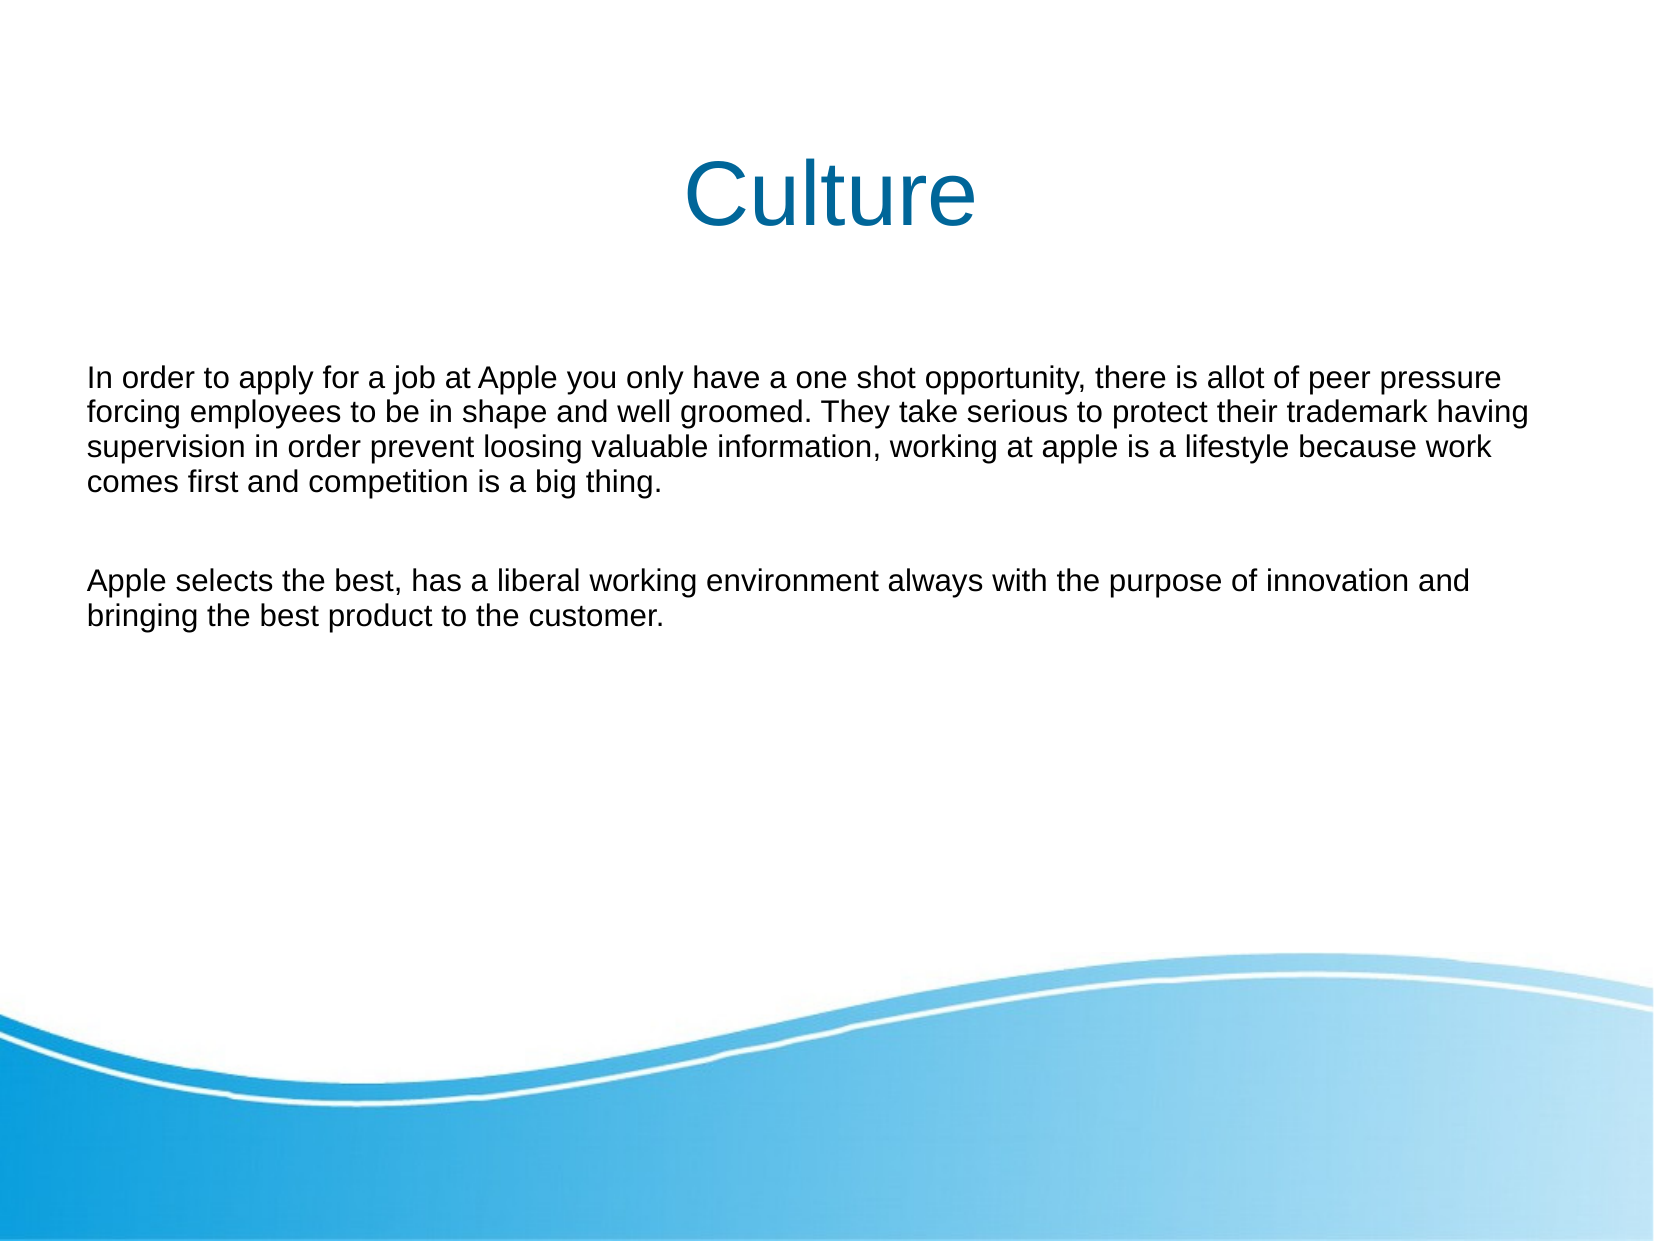

# Culture
In order to apply for a job at Apple you only have a one shot opportunity, there is allot of peer pressure forcing employees to be in shape and well groomed. They take serious to protect their trademark having supervision in order prevent loosing valuable information, working at apple is a lifestyle because work comes first and competition is a big thing.
Apple selects the best, has a liberal working environment always with the purpose of innovation and bringing the best product to the customer.